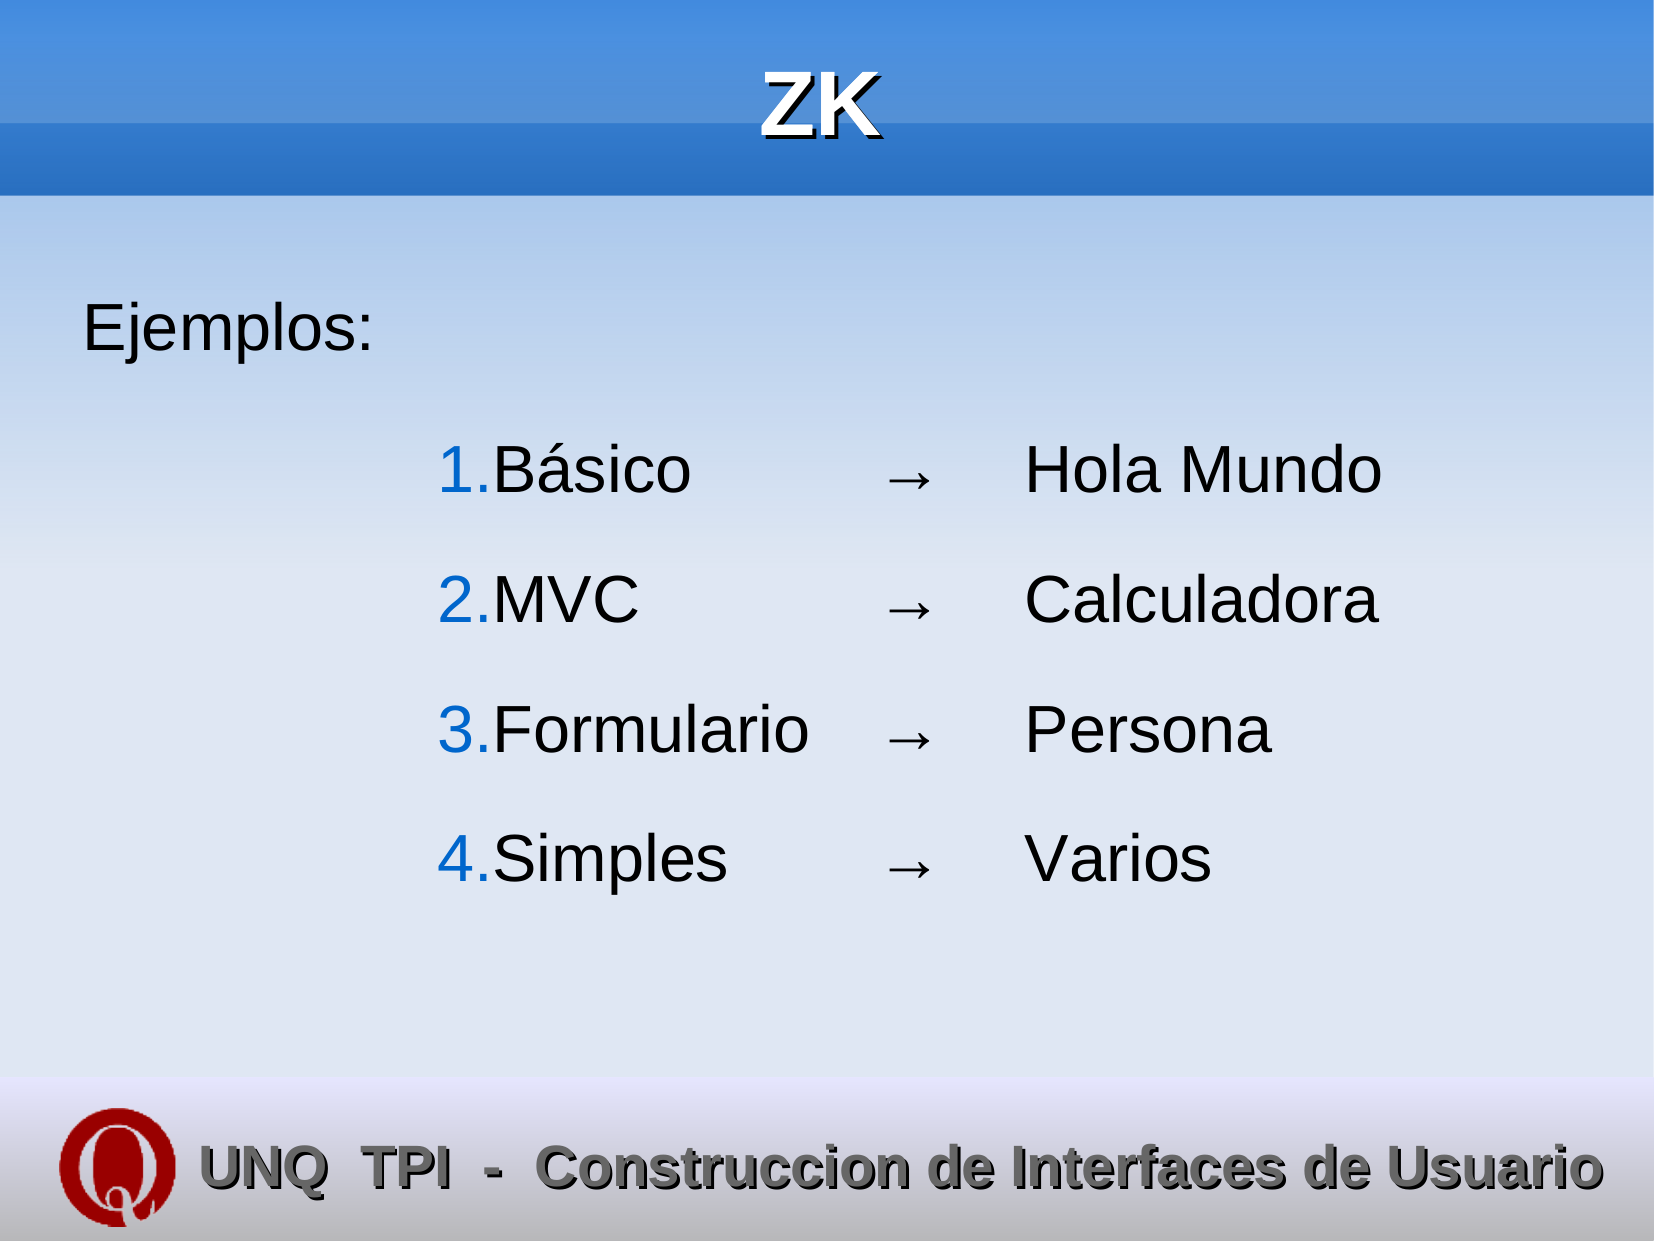

# ZK
ZK
Ejemplos:
Básico			→		Hola Mundo
MVC				→		Calculadora
Formulario	→		Persona
Simples		→		Varios
UNQ TPI - Construccion de Interfaces de Usuario